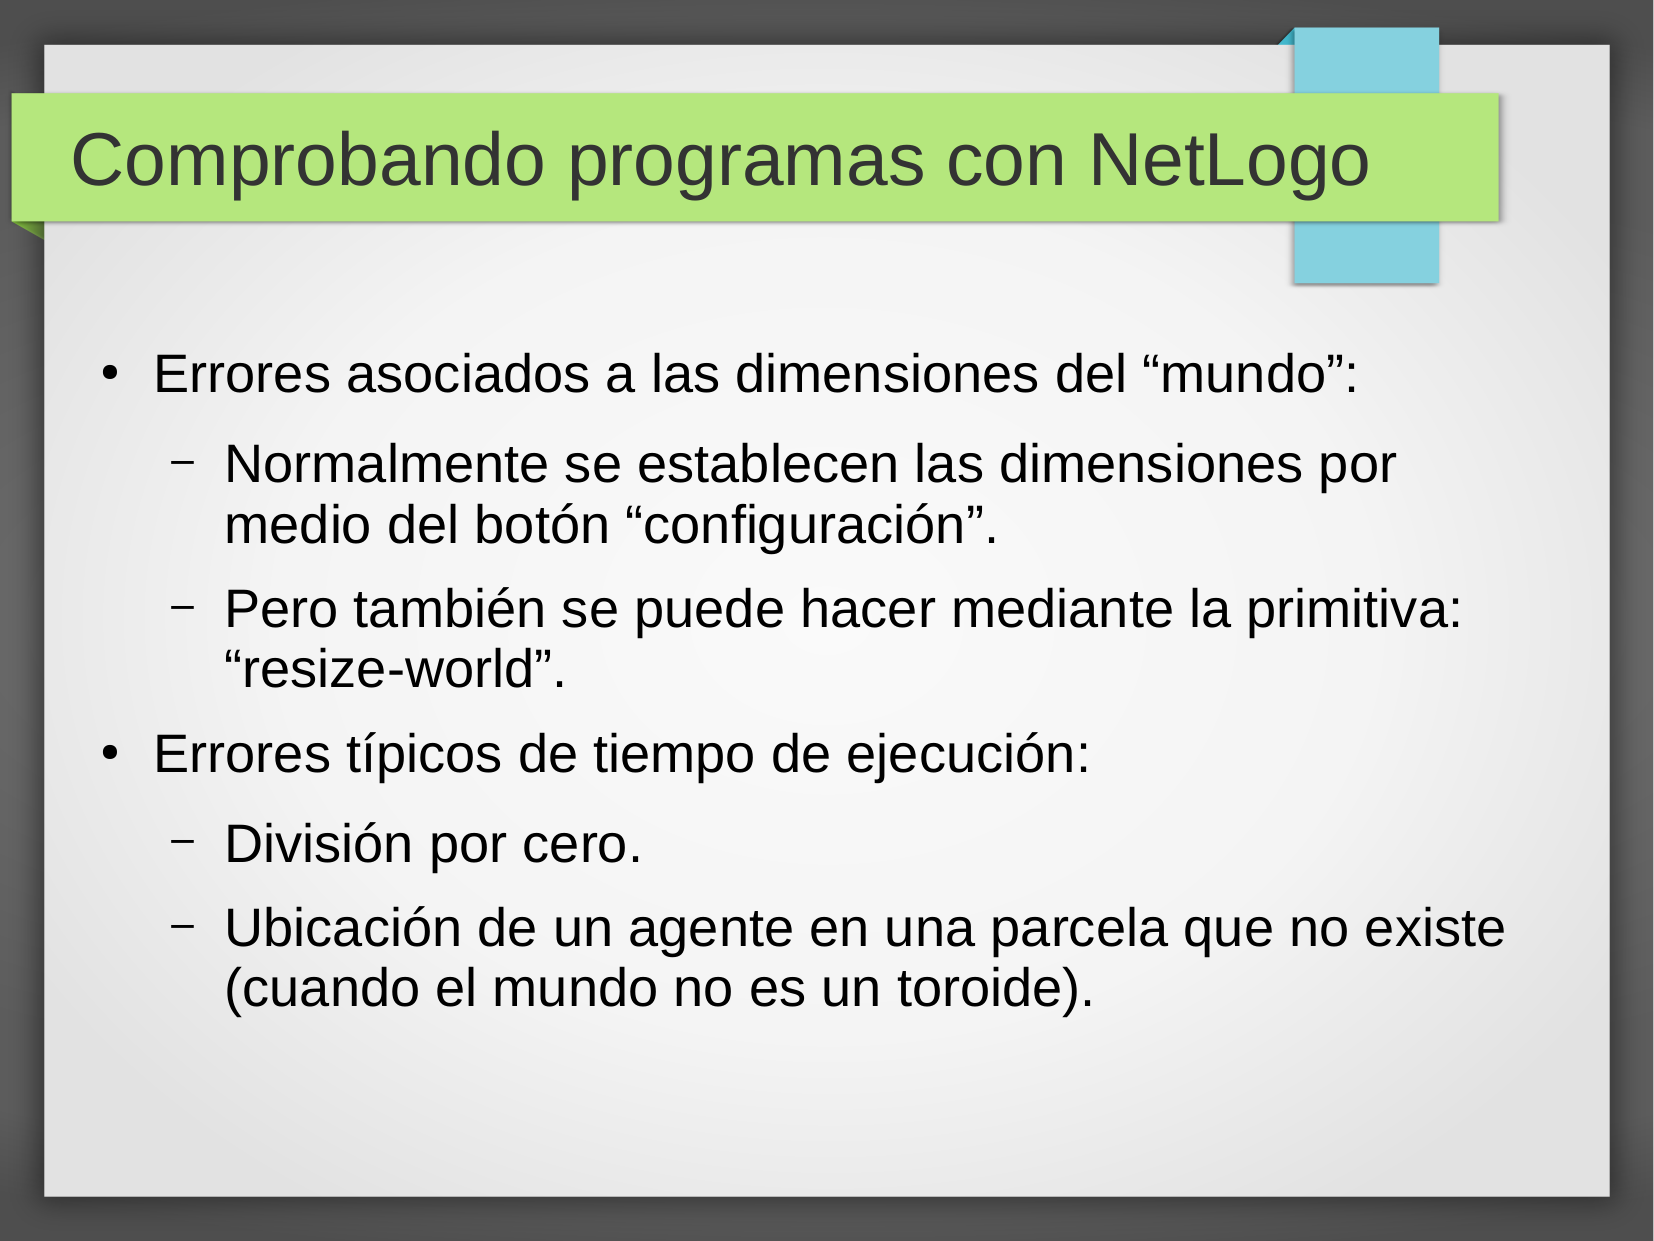

# Comprobando programas con NetLogo
Errores asociados a las dimensiones del “mundo”:
Normalmente se establecen las dimensiones por medio del botón “configuración”.
Pero también se puede hacer mediante la primitiva: “resize-world”.
Errores típicos de tiempo de ejecución:
División por cero.
Ubicación de un agente en una parcela que no existe (cuando el mundo no es un toroide).